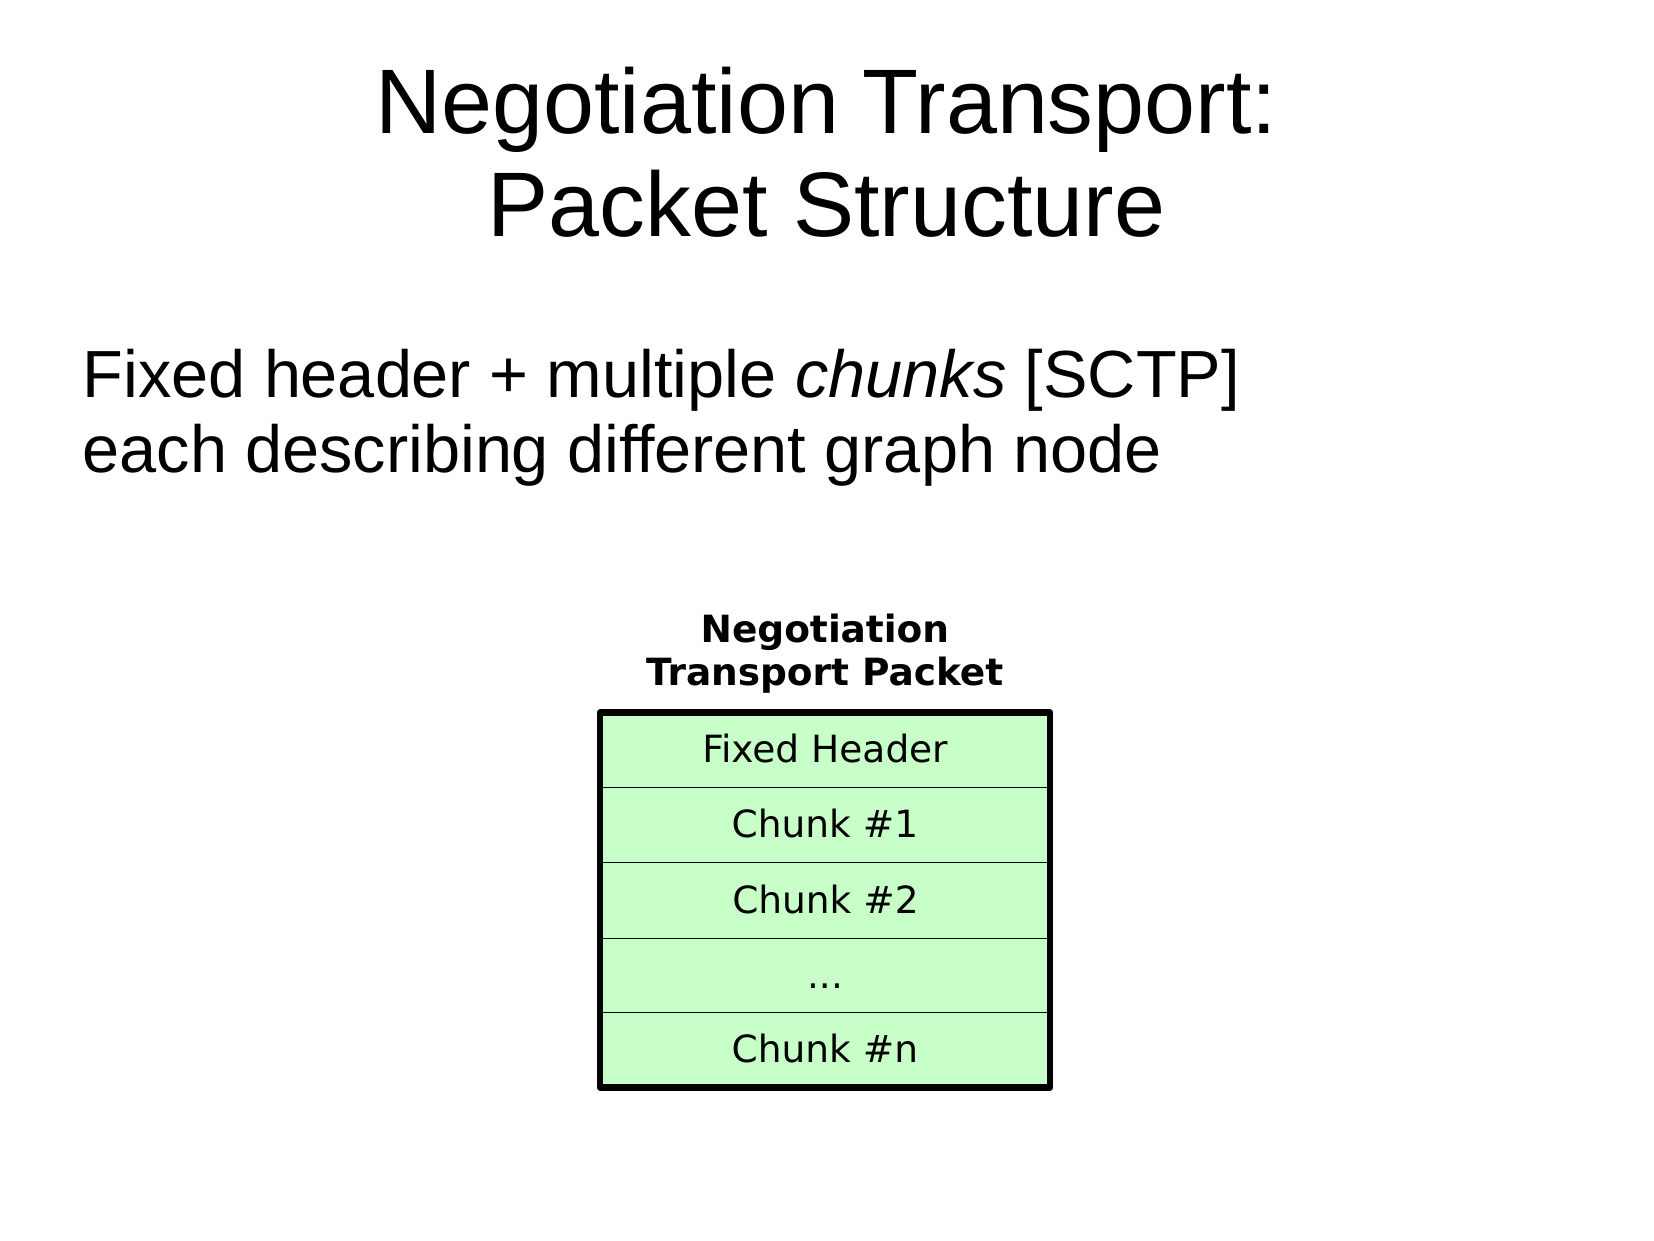

# Negotiation Transport: Packet Structure
Fixed header + multiple chunks [SCTP]
each describing different graph node
Negotiation
Transport Packet
Fixed Header
Chunk #1
Chunk #2
...
Chunk #n